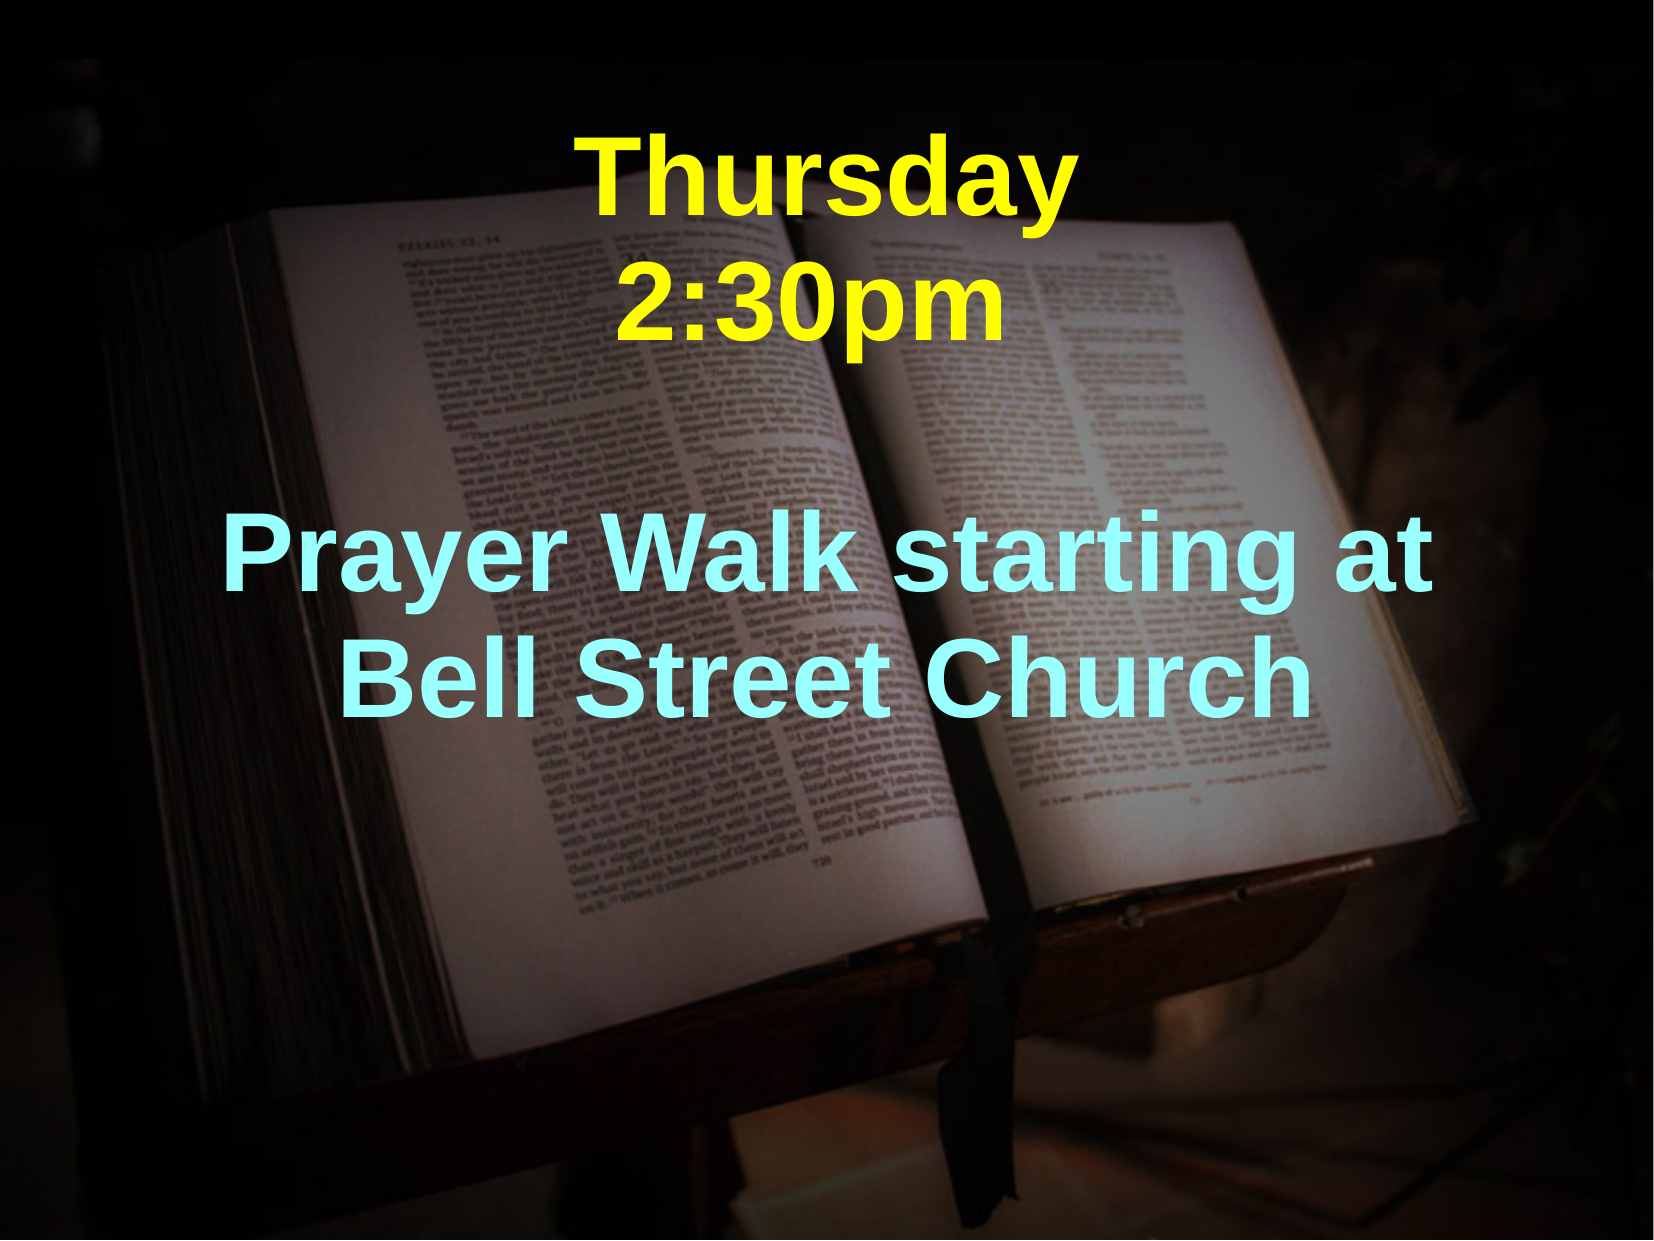

#
Thursday
2:30pm
Prayer Walk starting at Bell Street Church